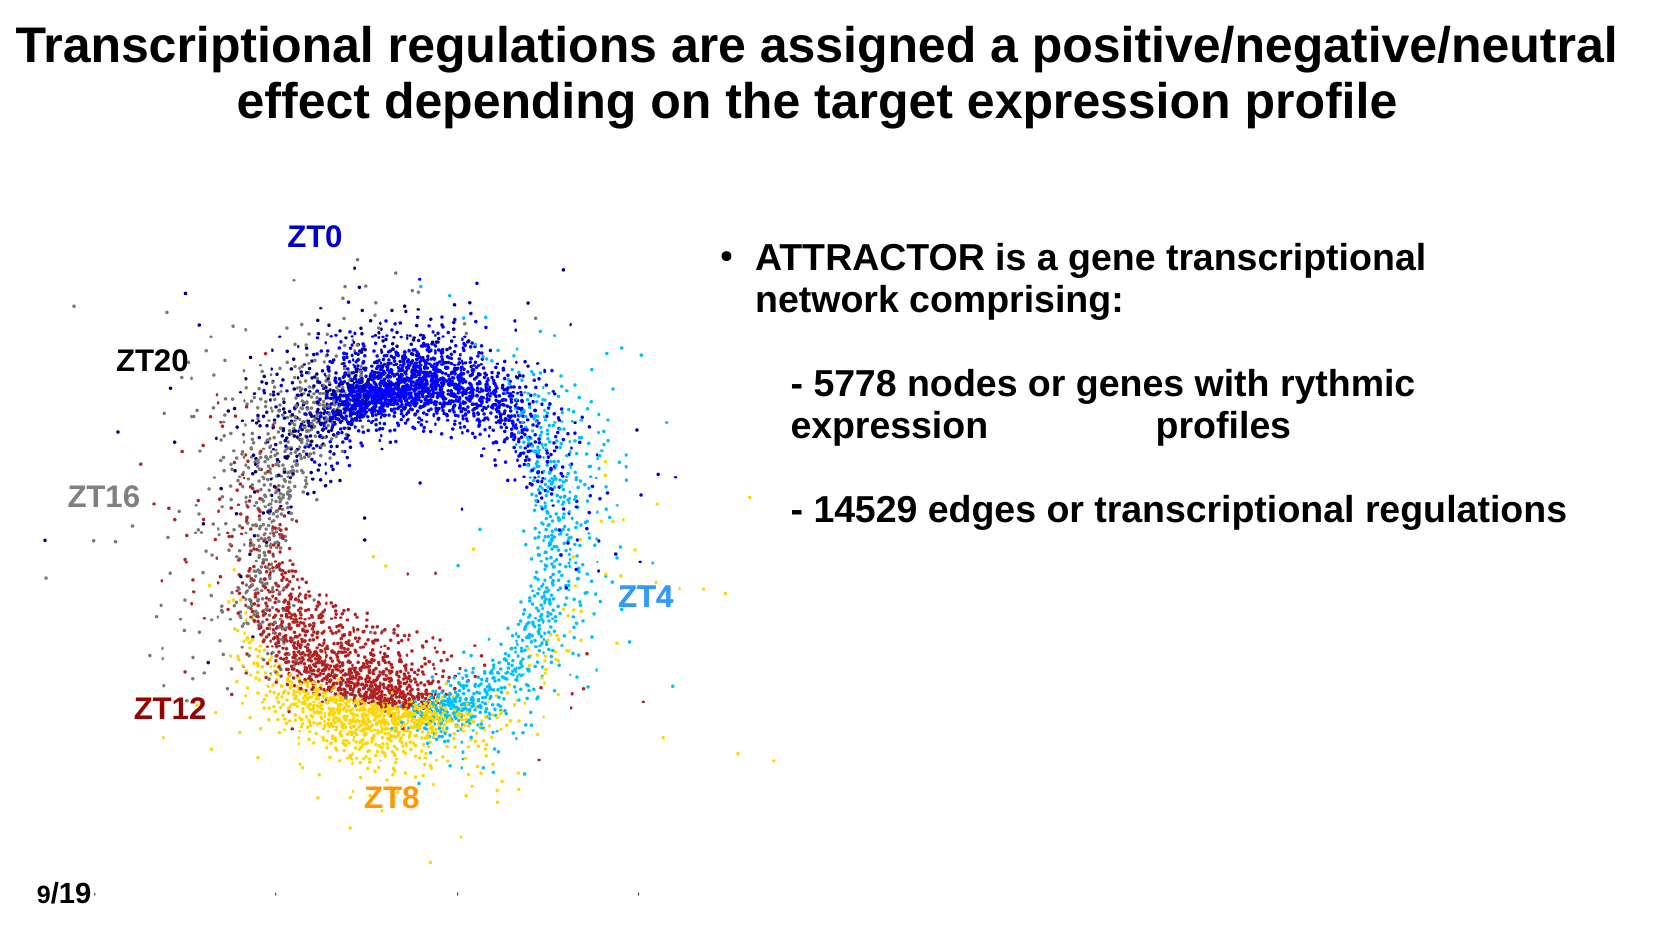

# Transcriptional regulations are assigned a positive/negative/neutral effect depending on the target expression profile
ZT0
ATTRACTOR is a gene transcriptional
network comprising:
- 5778 nodes or genes with rythmic expression profiles
- 14529 edges or transcriptional regulations
ZT20
ZT16
ZT4
ZT4
ZT12
ZT8
 9/19